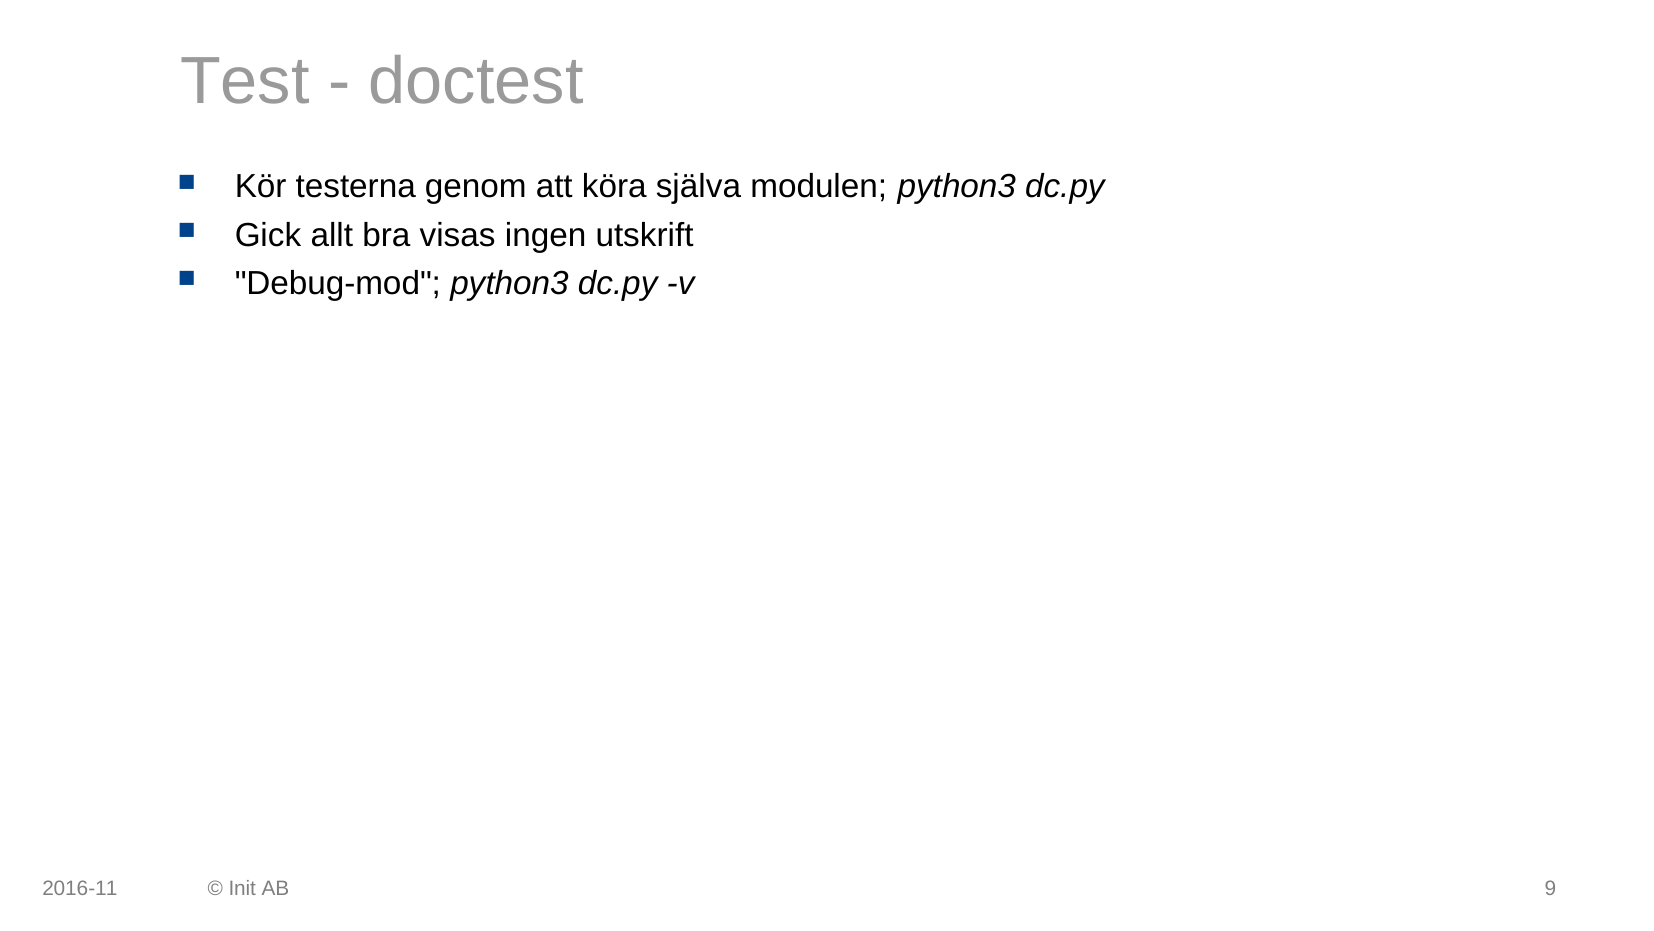

Test - doctest
Kör testerna genom att köra själva modulen; python3 dc.py
Gick allt bra visas ingen utskrift
"Debug-mod"; python3 dc.py -v
2016-11
© Init AB